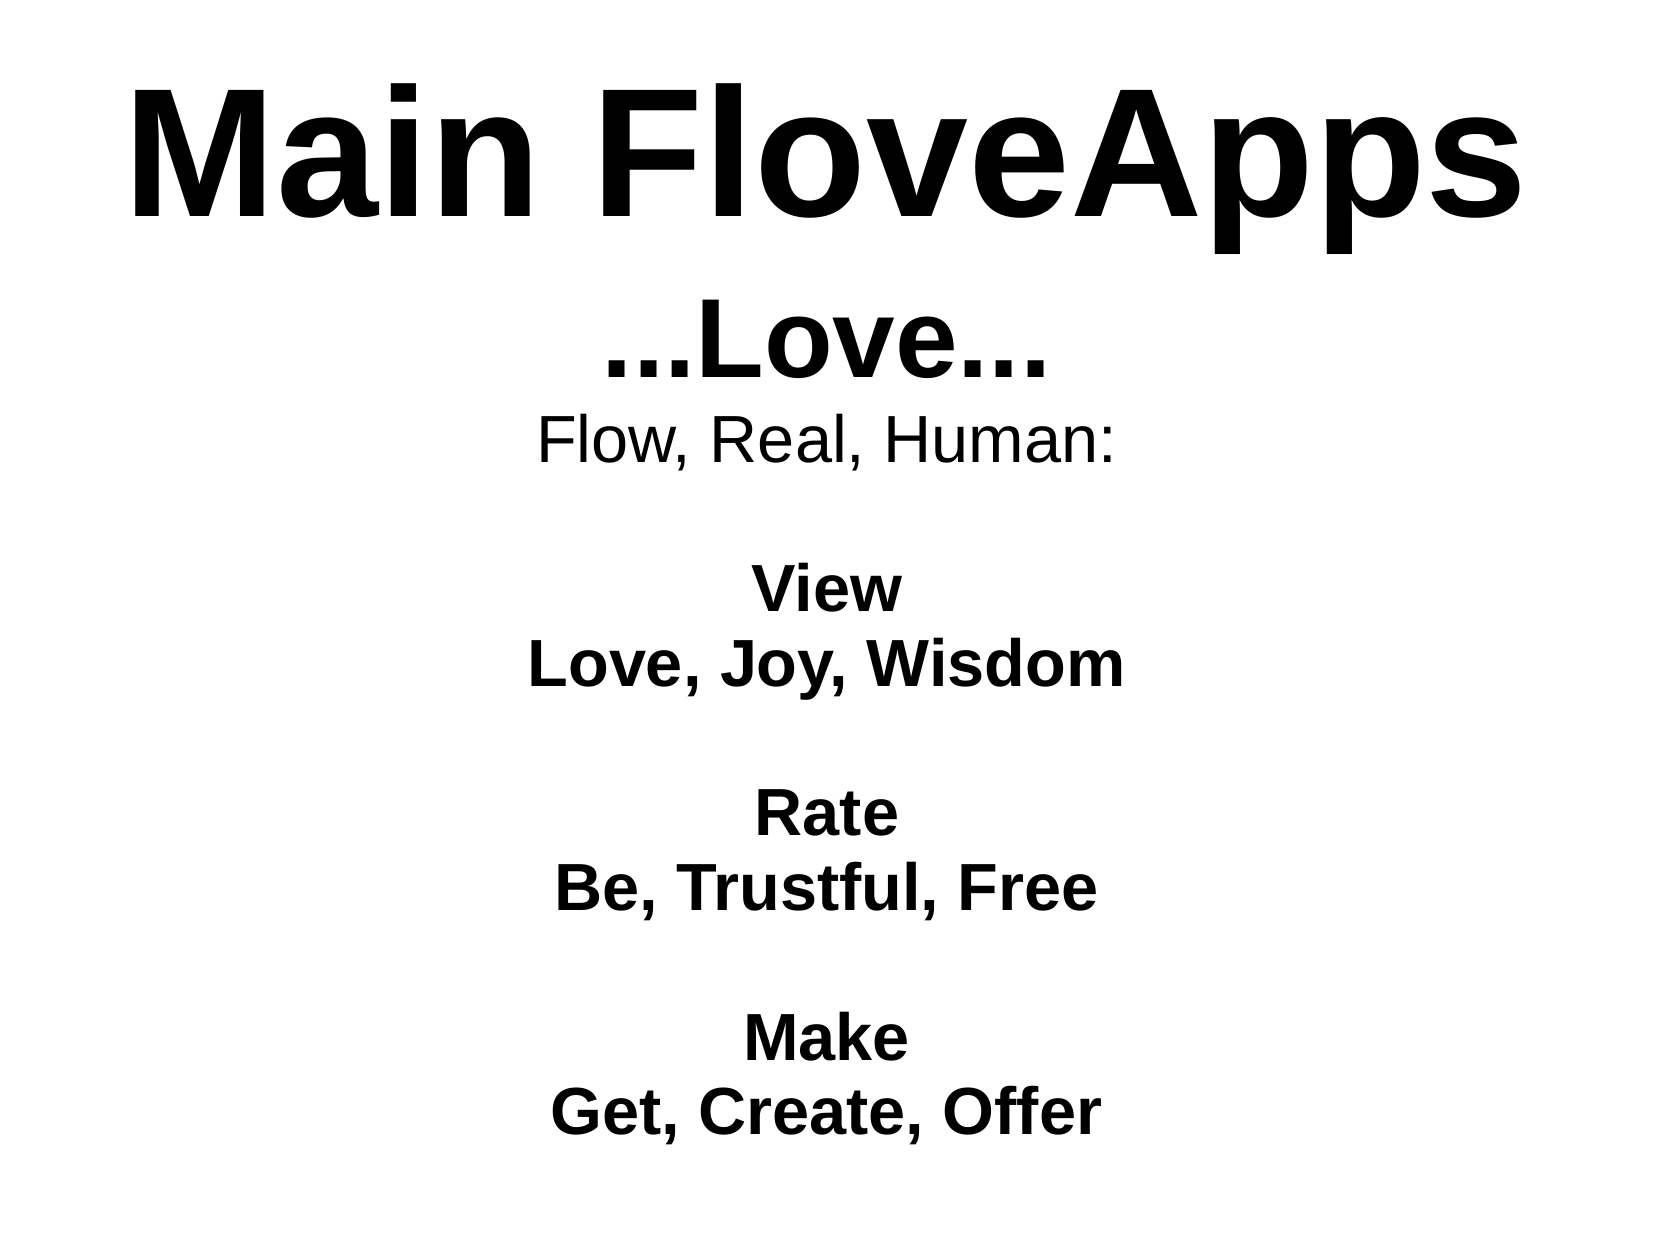

# Main FloveApps
...Love...
Flow, Real, Human:
View
Love, Joy, Wisdom
Rate
Be, Trustful, Free
Make
Get, Create, Offer